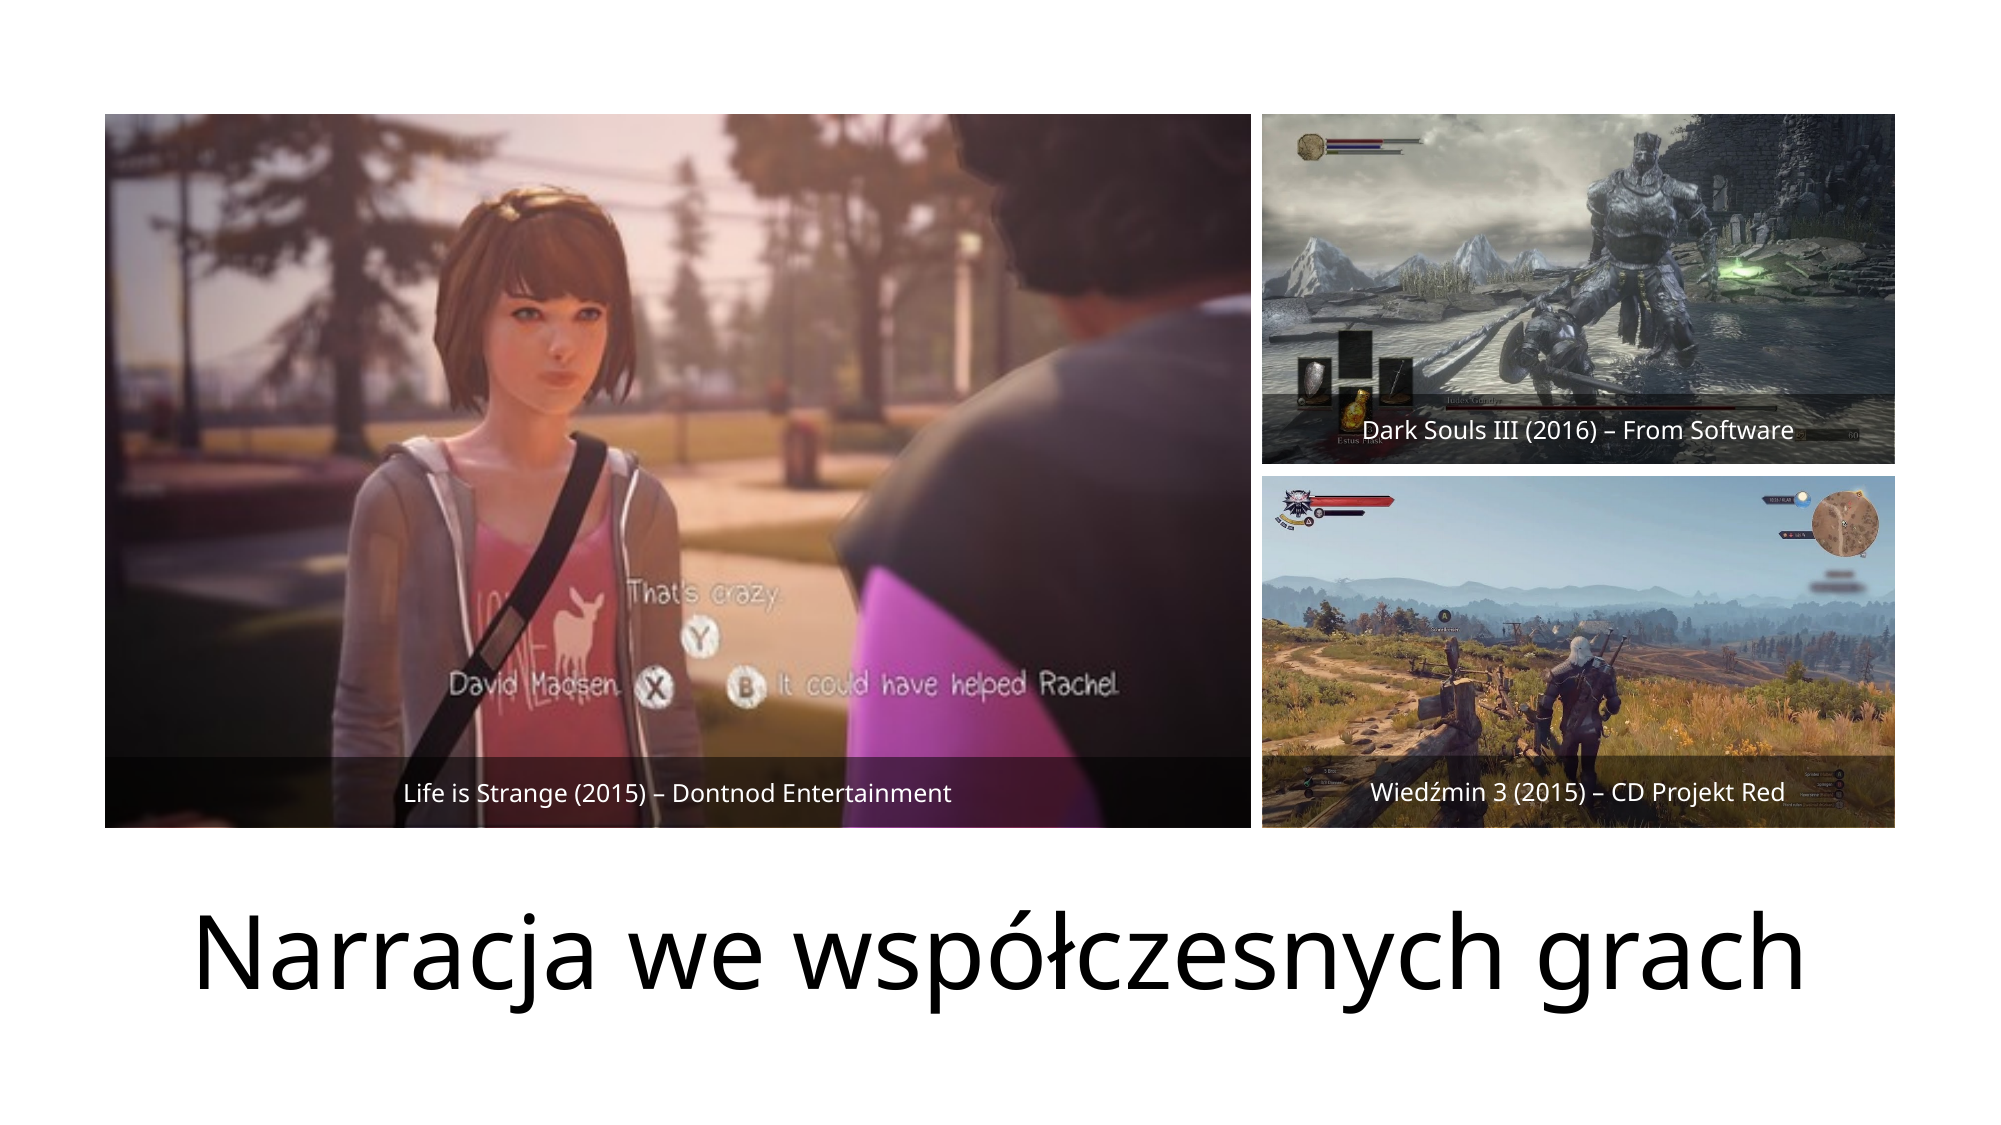

Dark Souls III (2016) – From Software
Wiedźmin 3 (2015) – CD Projekt Red
Life is Strange (2015) – Dontnod Entertainment
# Narracja we współczesnych grach
8